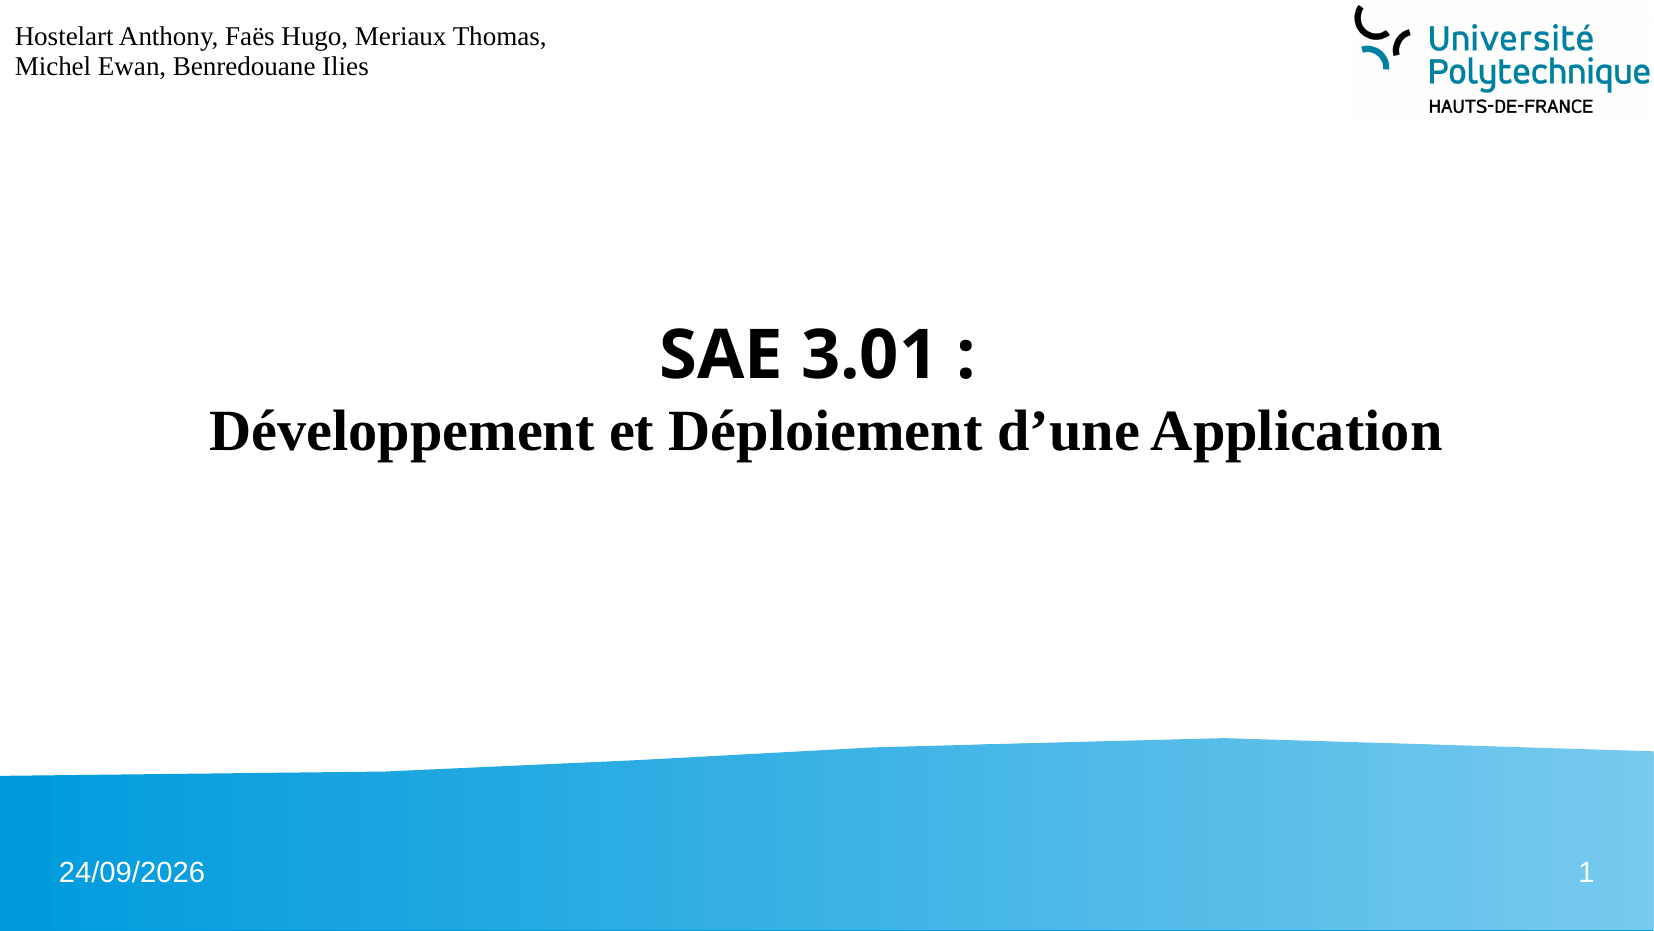

Hostelart Anthony, Faës Hugo, Meriaux Thomas, Michel Ewan, Benredouane Ilies
# SAE 3.01 : Développement et Déploiement d’une Application